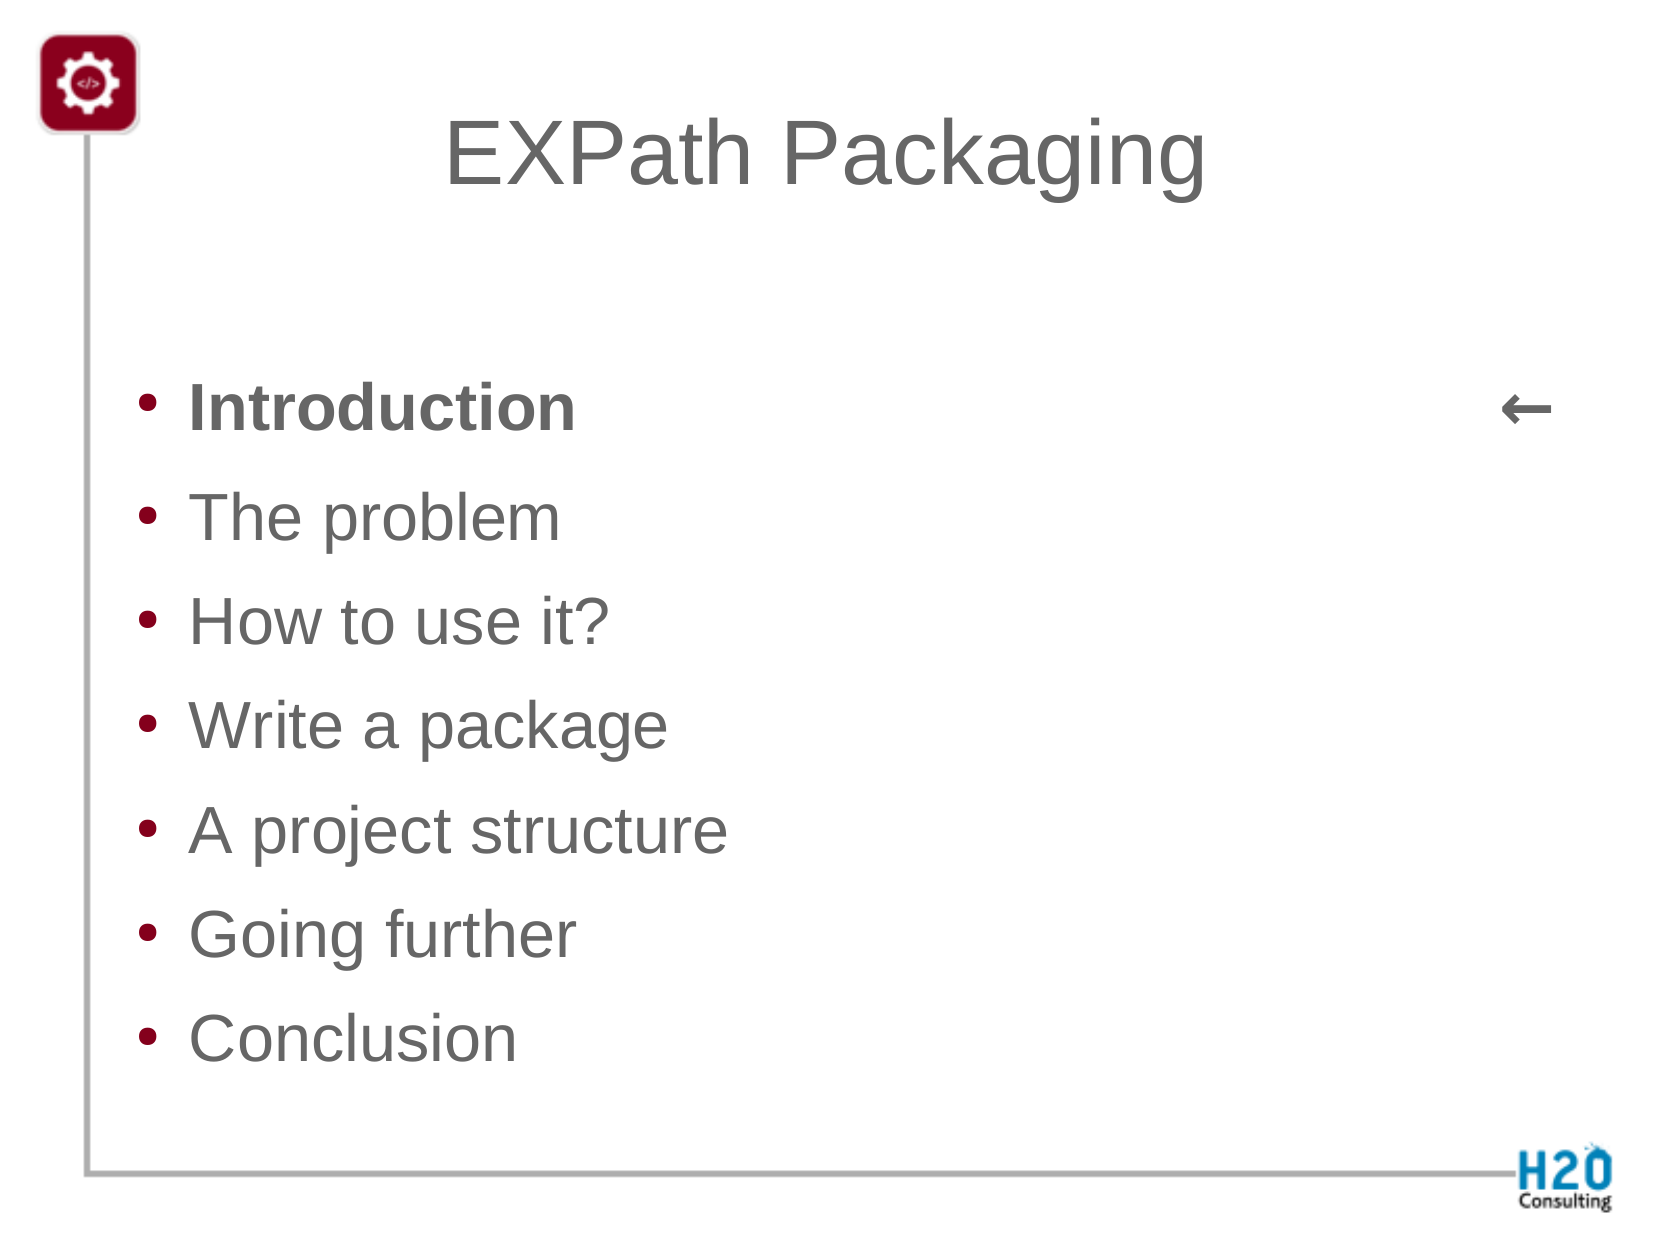

# EXPath Packaging
Introduction												 ←
The problem
How to use it?
Write a package
A project structure
Going further
Conclusion